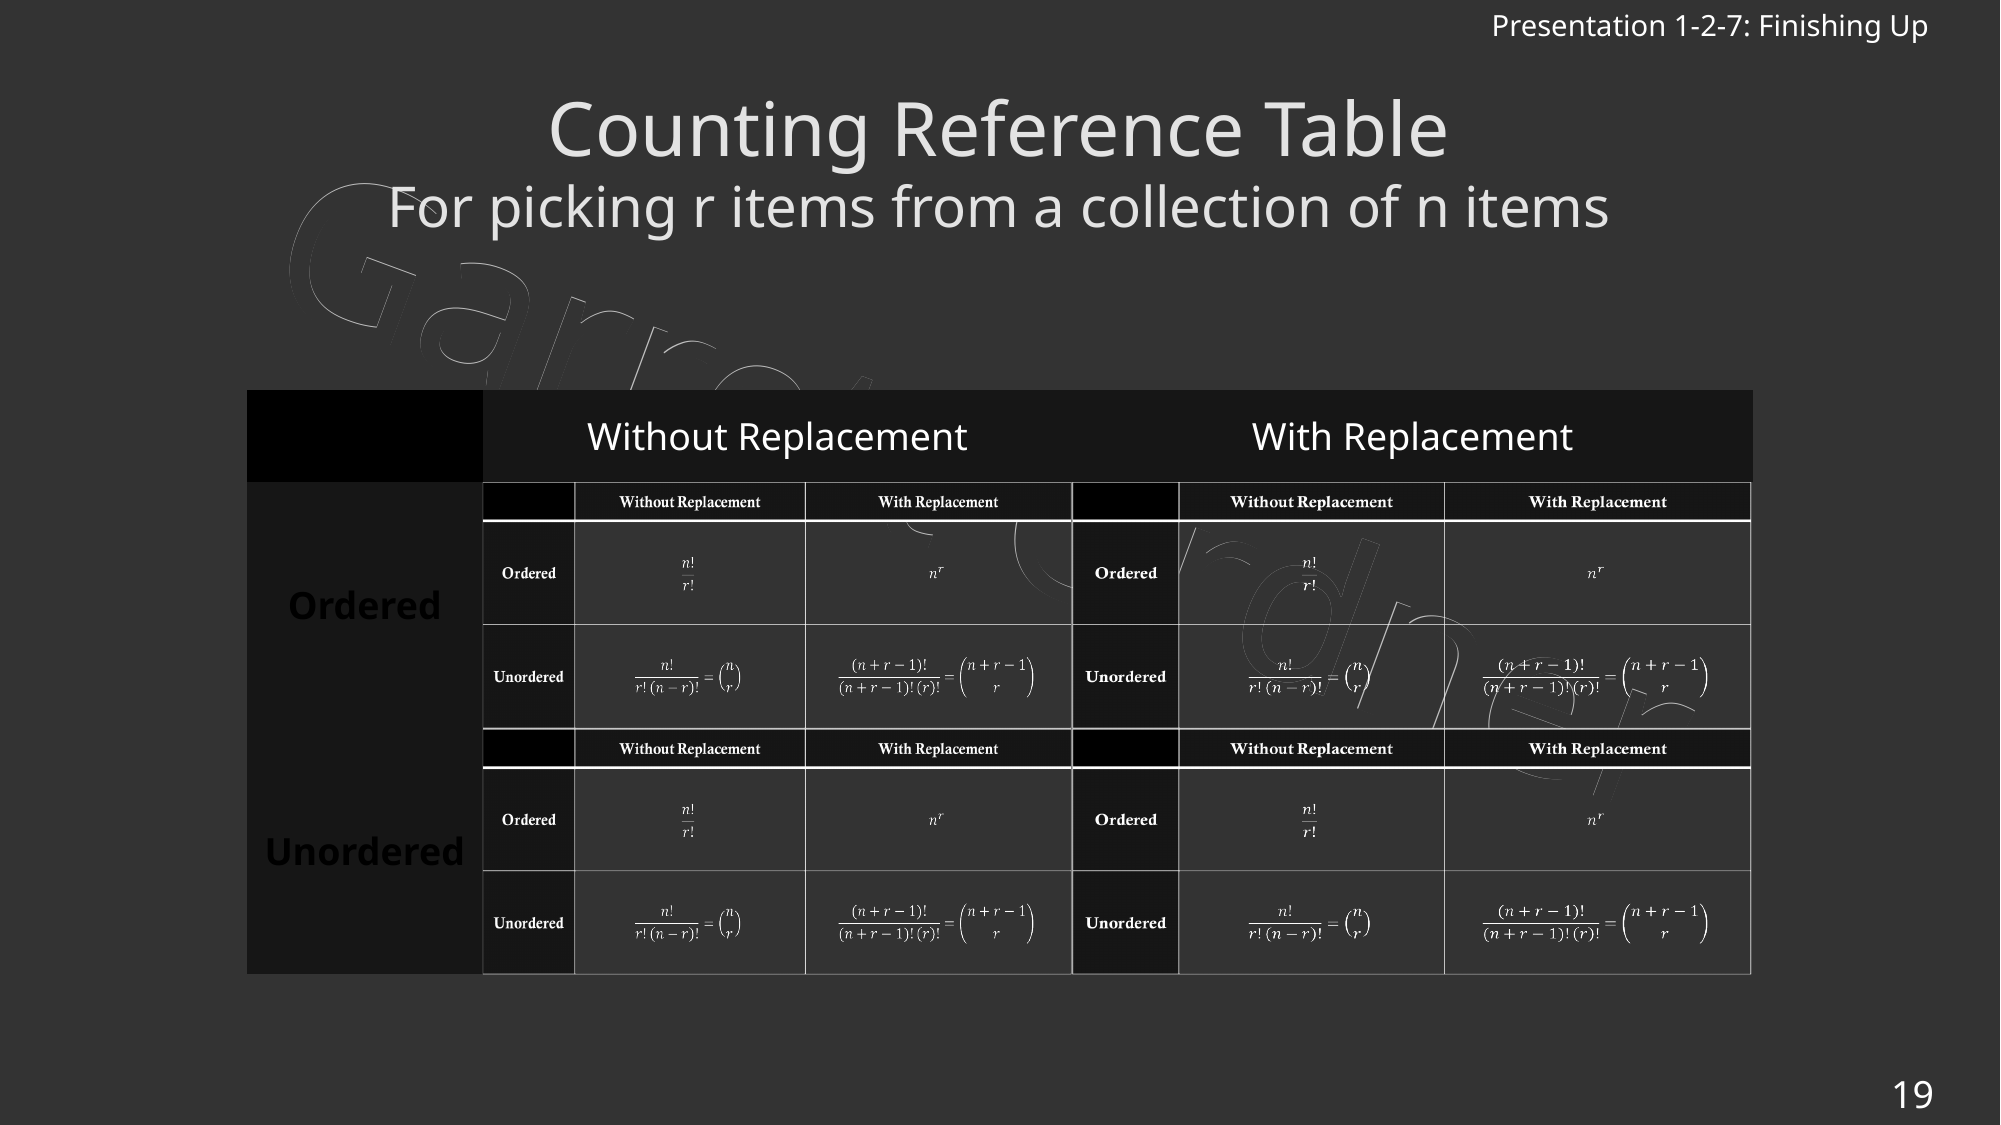

# Counting Reference Table For picking r items from a collection of n items
| | Without Replacement | With Replacement |
| --- | --- | --- |
| Ordered | | |
| Unordered | | |
| | Without Replacement | With Replacement |
| --- | --- | --- |
| Ordered | | |
| Unordered | | |